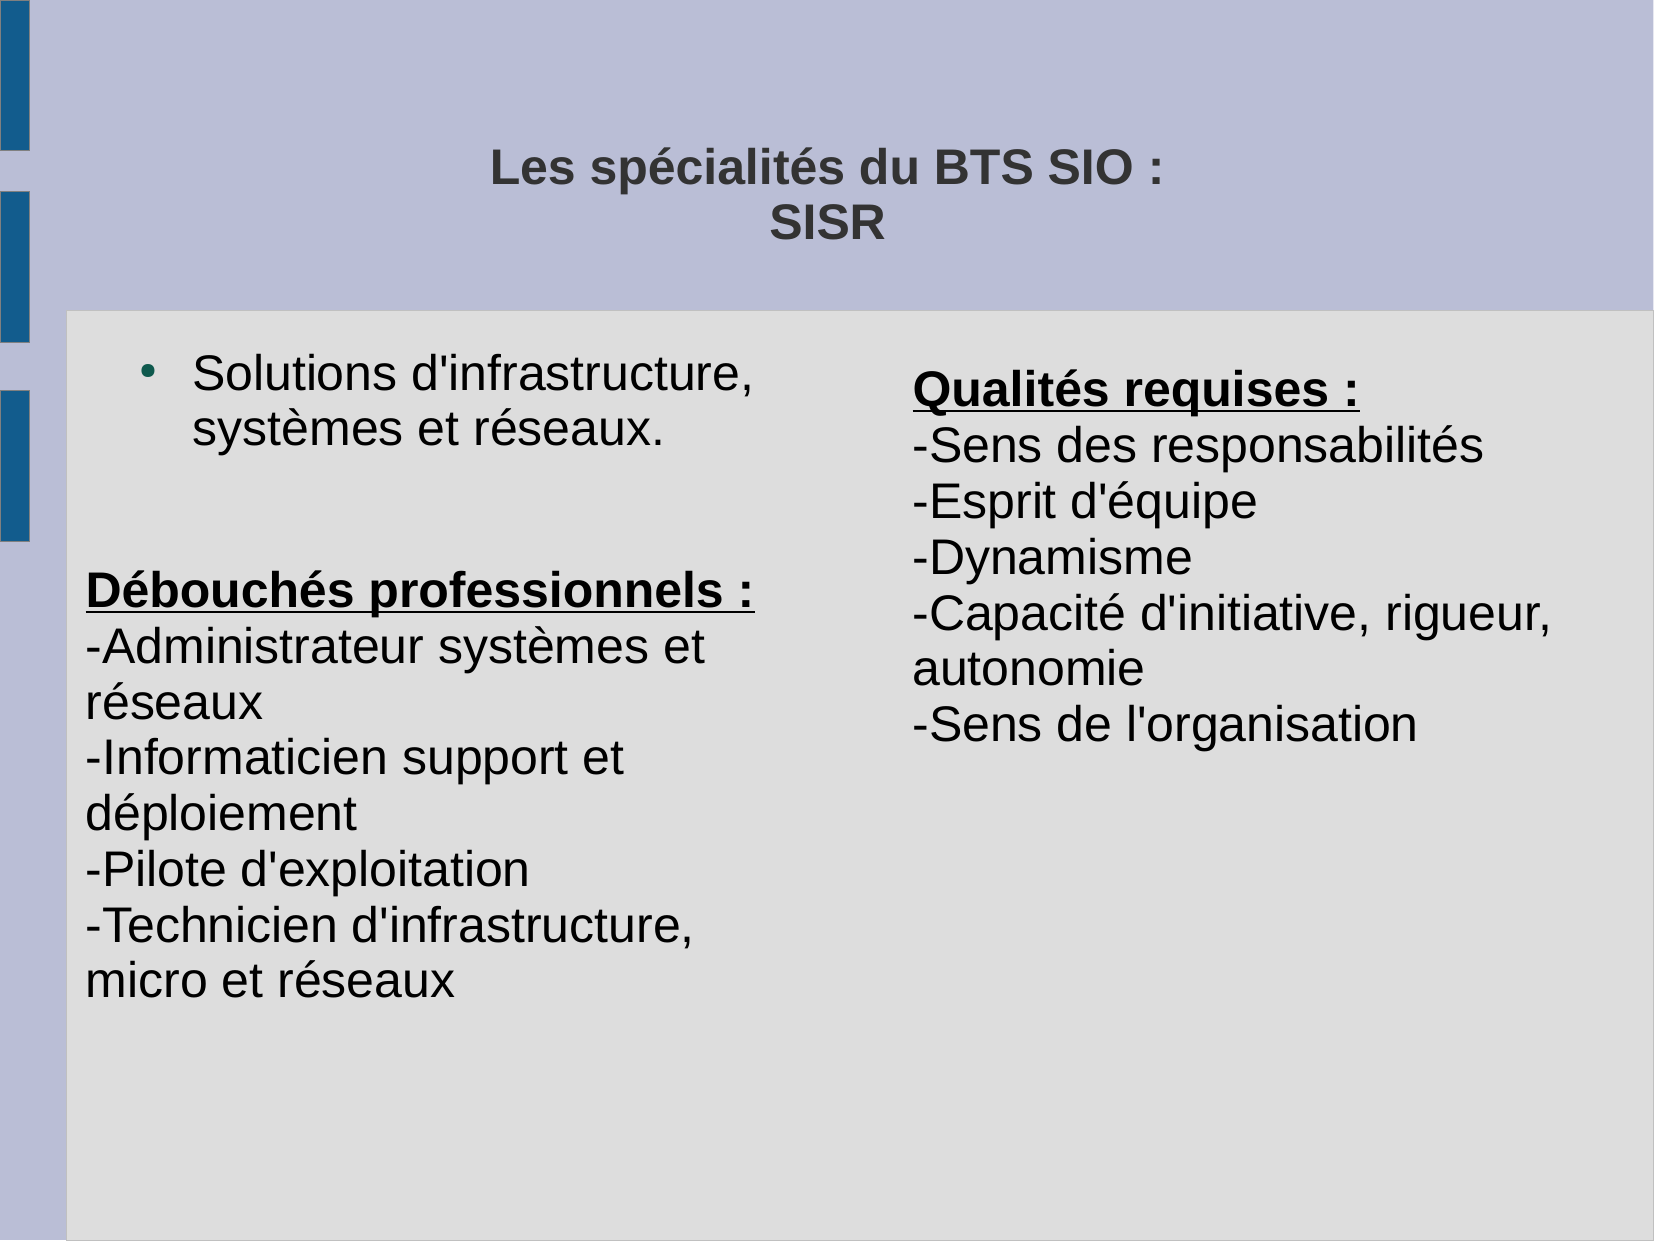

# Les spécialités du BTS SIO : SISR
Solutions d'infrastructure, systèmes et réseaux.
Qualités requises :
-Sens des responsabilités
-Esprit d'équipe
-Dynamisme
-Capacité d'initiative, rigueur, autonomie
-Sens de l'organisation
Débouchés professionnels :
-Administrateur systèmes et réseaux
-Informaticien support et déploiement
-Pilote d'exploitation
-Technicien d'infrastructure, micro et réseaux